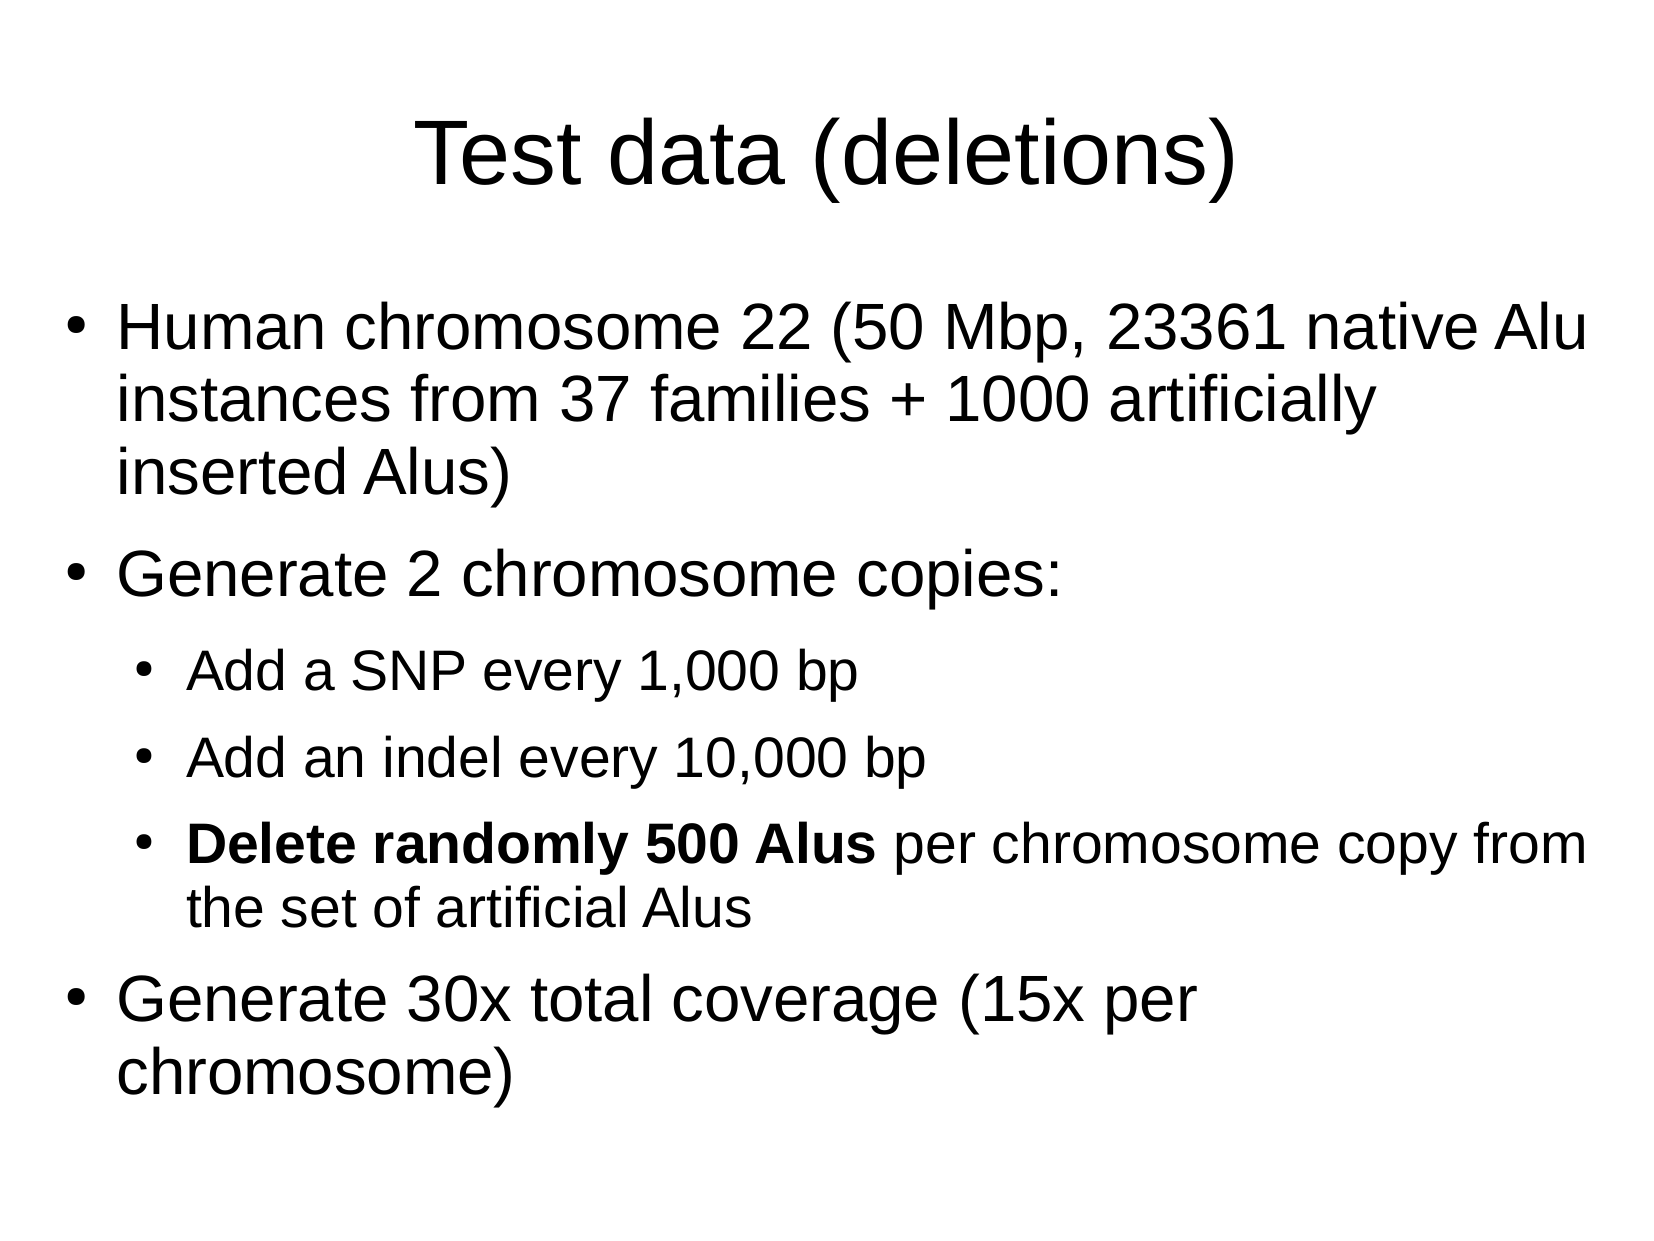

# Test data (deletions)
Human chromosome 22 (50 Mbp, 23361 native Alu instances from 37 families + 1000 artificially inserted Alus)
Generate 2 chromosome copies:
Add a SNP every 1,000 bp
Add an indel every 10,000 bp
Delete randomly 500 Alus per chromosome copy from the set of artificial Alus
Generate 30x total coverage (15x per chromosome)